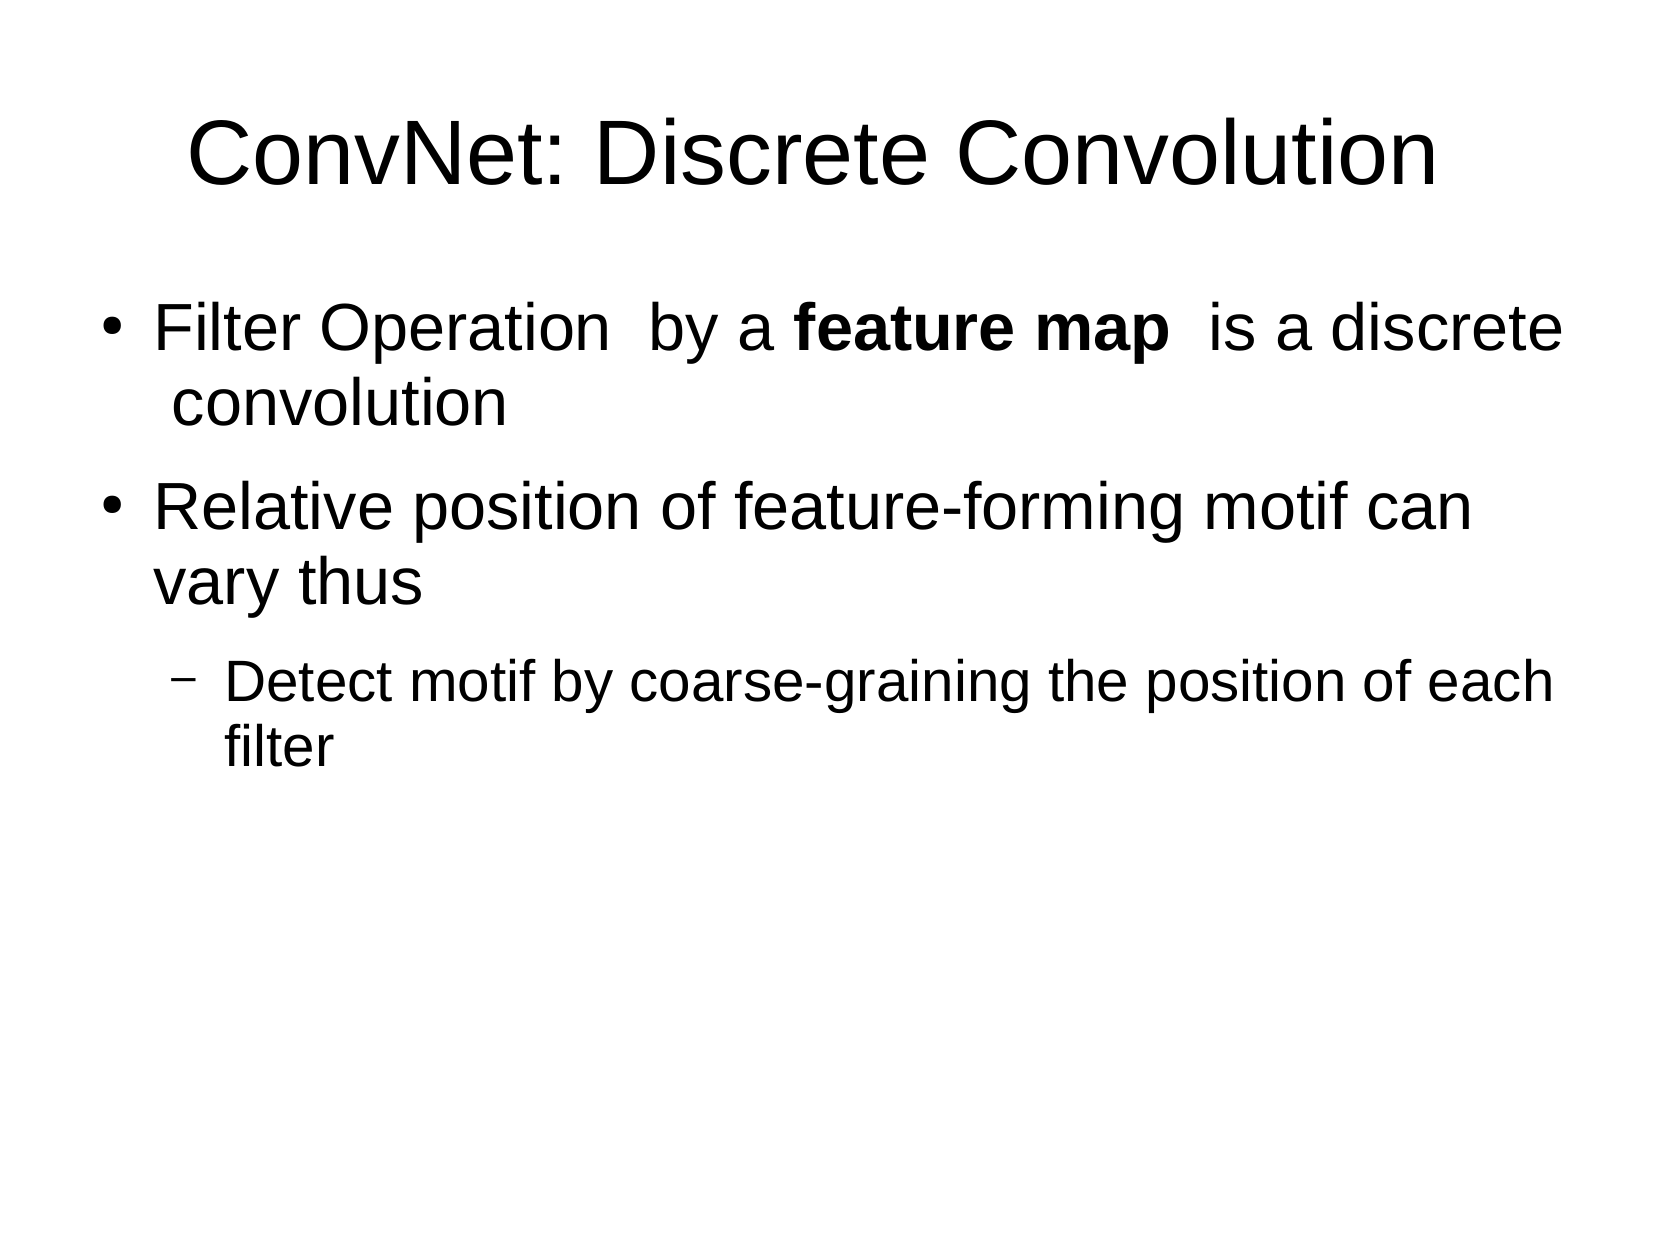

# ConvNet: Discrete Convolution
Filter Operation by a feature map is a discrete convolution
Relative position of feature-forming motif can vary thus
Detect motif by coarse-graining the position of each filter